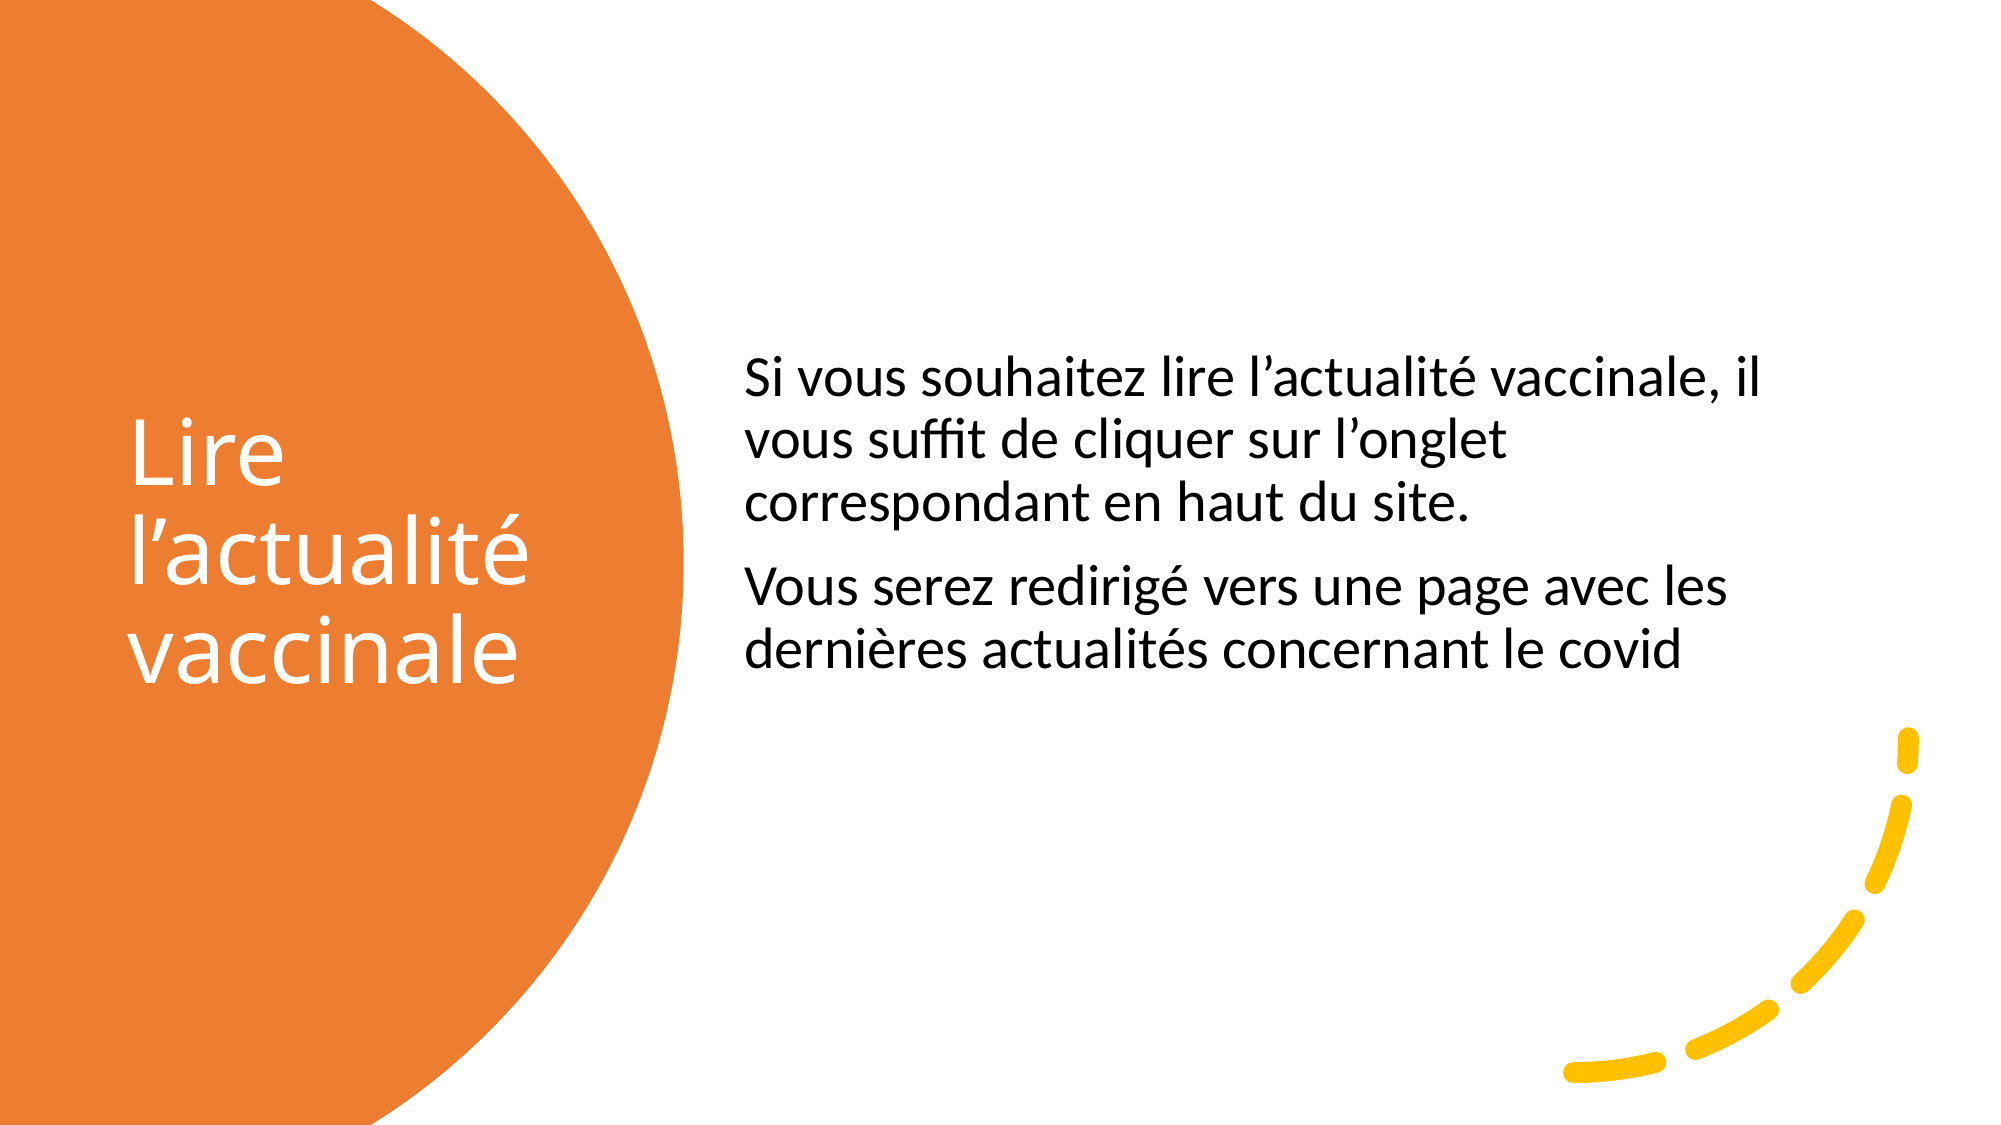

Si vous souhaitez lire l’actualité vaccinale, il vous suffit de cliquer sur l’onglet correspondant en haut du site.
Vous serez redirigé vers une page avec les dernières actualités concernant le covid
# Lire l’actualité vaccinale